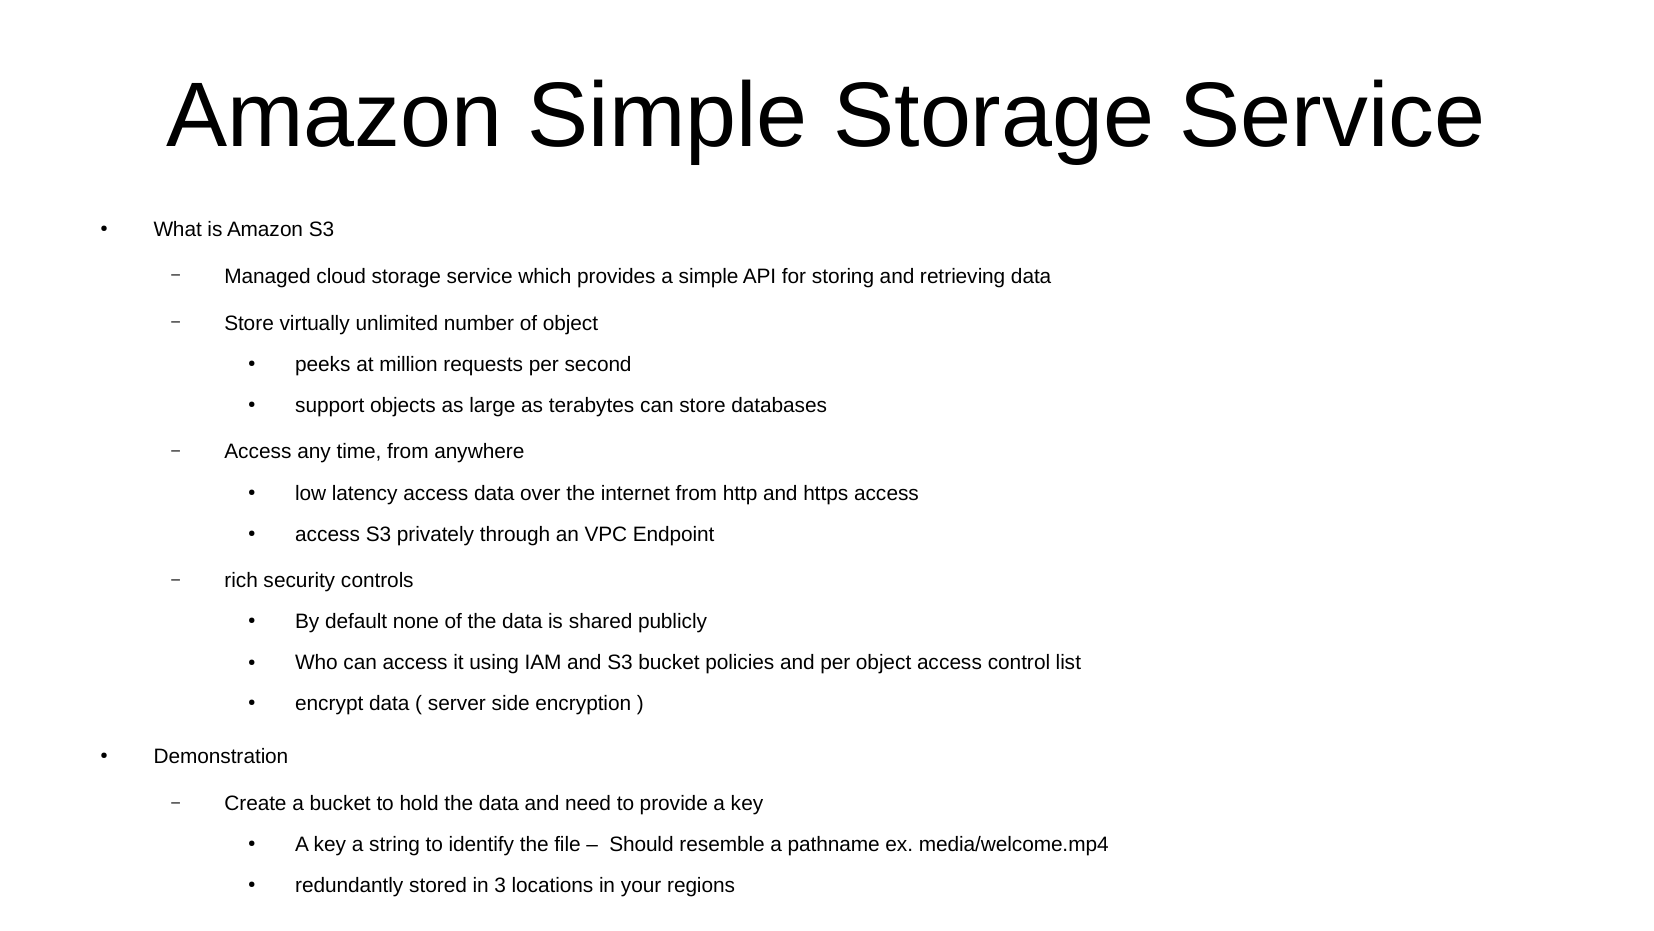

# Amazon Simple Storage Service
What is Amazon S3
Managed cloud storage service which provides a simple API for storing and retrieving data
Store virtually unlimited number of object
peeks at million requests per second
support objects as large as terabytes can store databases
Access any time, from anywhere
low latency access data over the internet from http and https access
access S3 privately through an VPC Endpoint
rich security controls
By default none of the data is shared publicly
Who can access it using IAM and S3 bucket policies and per object access control list
encrypt data ( server side encryption )
Demonstration
Create a bucket to hold the data and need to provide a key
A key a string to identify the file – Should resemble a pathname ex. media/welcome.mp4
redundantly stored in 3 locations in your regions